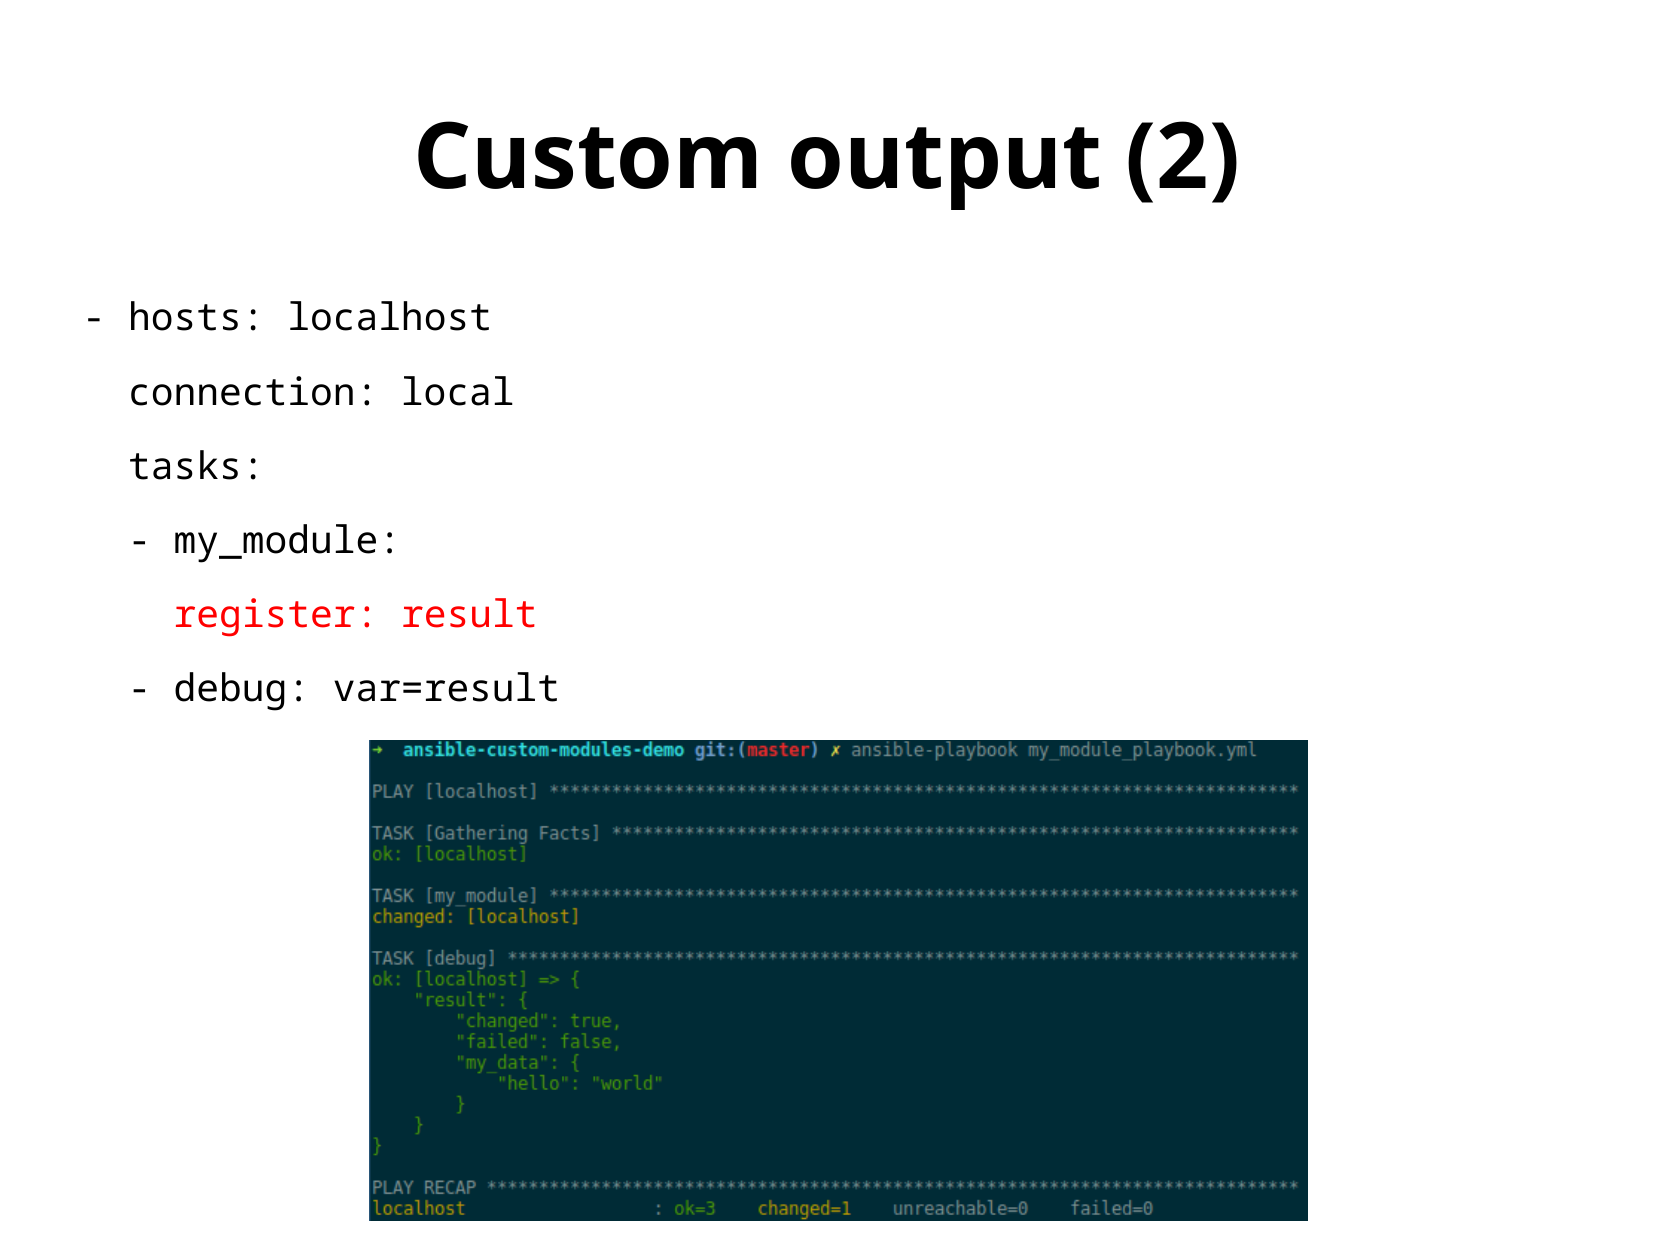

# Custom output (2)
- hosts: localhost
 connection: local
 tasks:
 - my_module:
 register: result
 - debug: var=result